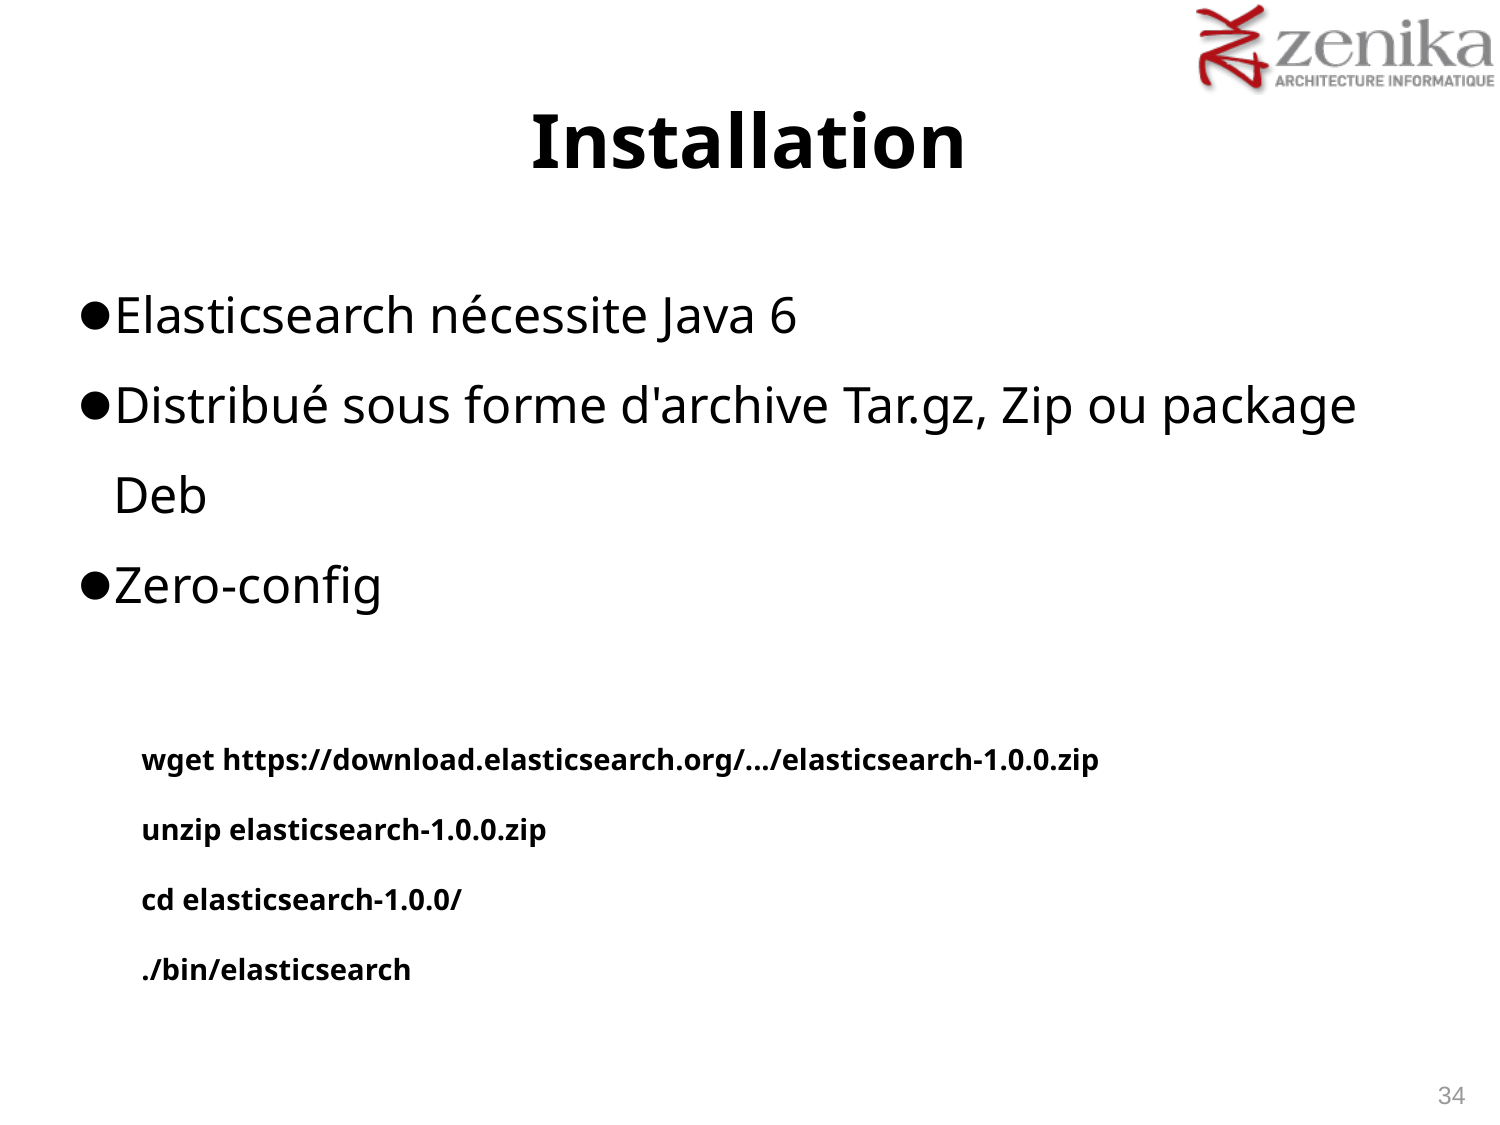

Installation
Elasticsearch nécessite Java 6
Distribué sous forme d'archive Tar.gz, Zip ou package Deb
Zero-config
wget https://download.elasticsearch.org/.../elasticsearch-1.0.0.zip
unzip elasticsearch-1.0.0.zip
cd elasticsearch-1.0.0/
./bin/elasticsearch